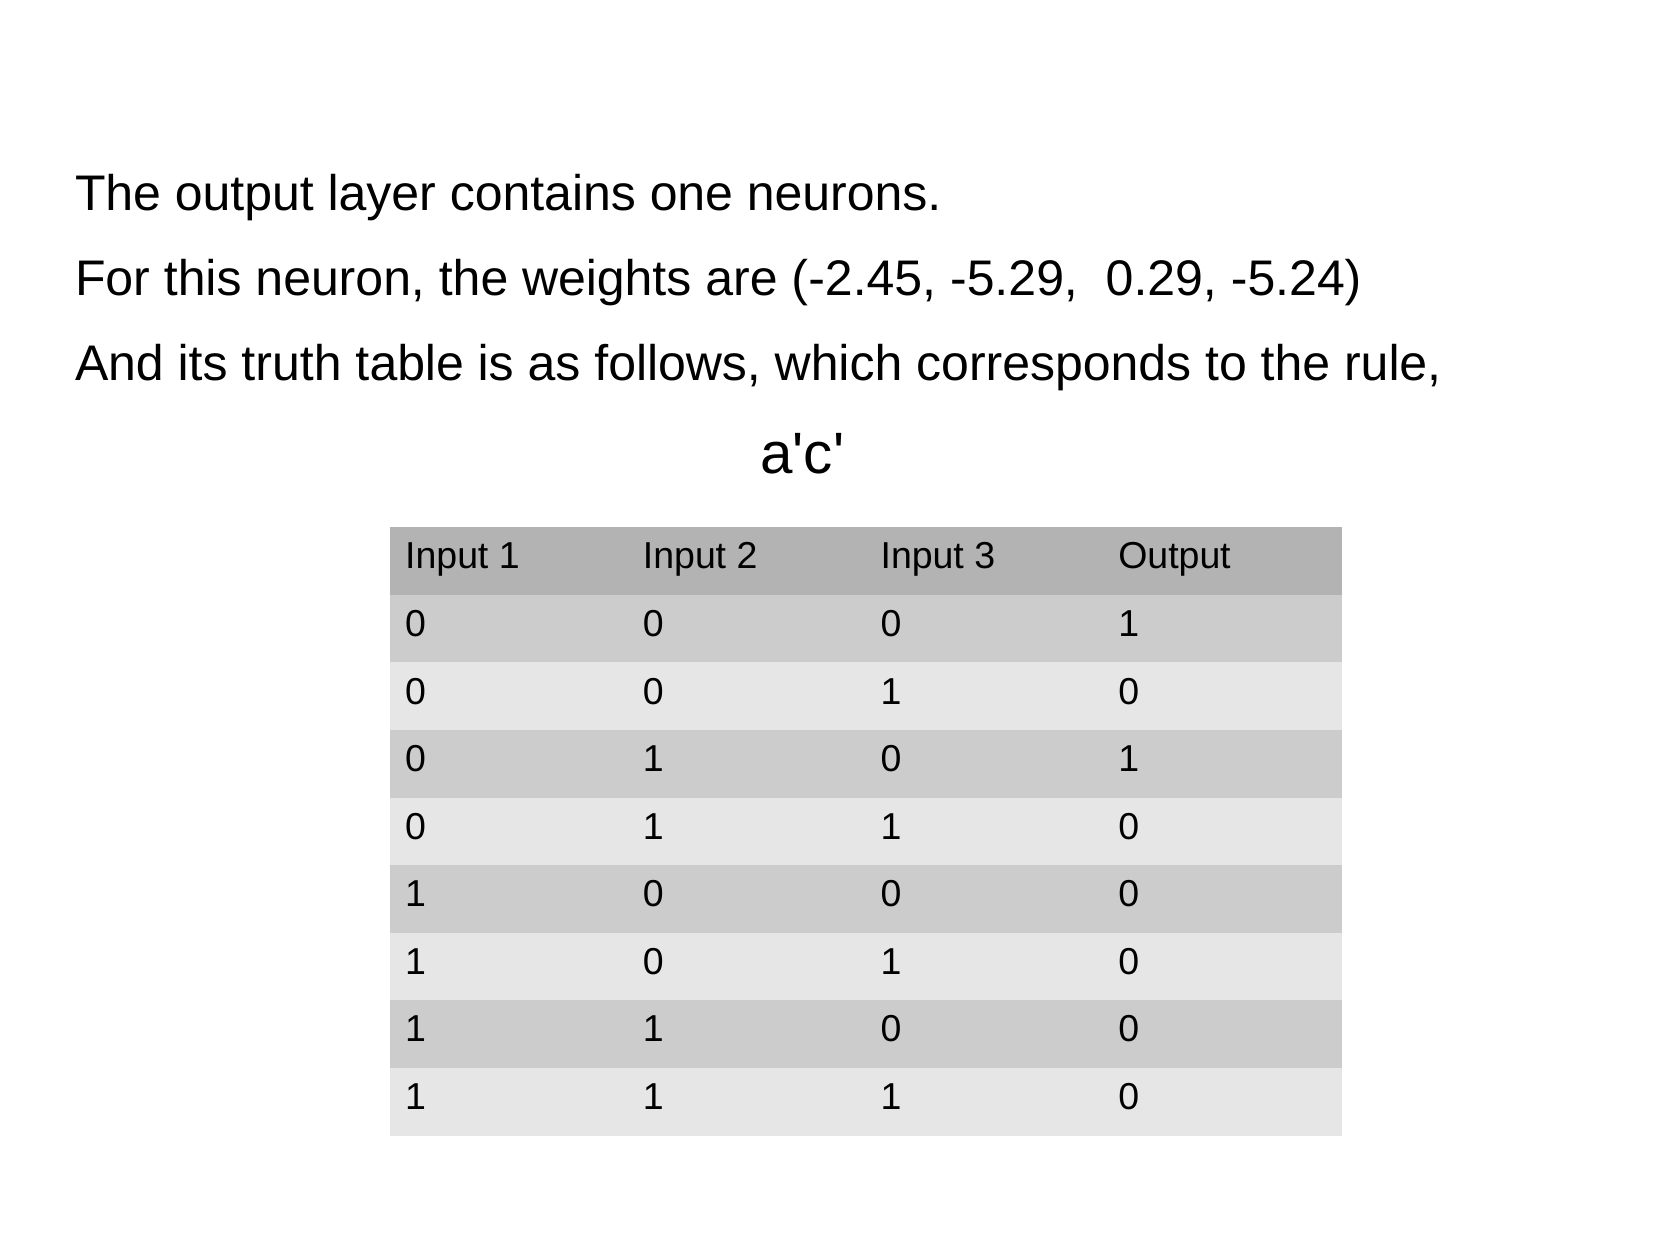

# The output layer contains one neurons.
For this neuron, the weights are (-2.45, -5.29, 0.29, -5.24)
And its truth table is as follows, which corresponds to the rule,
a'c'
| Input 1 | Input 2 | Input 3 | Output |
| --- | --- | --- | --- |
| 0 | 0 | 0 | 1 |
| 0 | 0 | 1 | 0 |
| 0 | 1 | 0 | 1 |
| 0 | 1 | 1 | 0 |
| 1 | 0 | 0 | 0 |
| 1 | 0 | 1 | 0 |
| 1 | 1 | 0 | 0 |
| 1 | 1 | 1 | 0 |